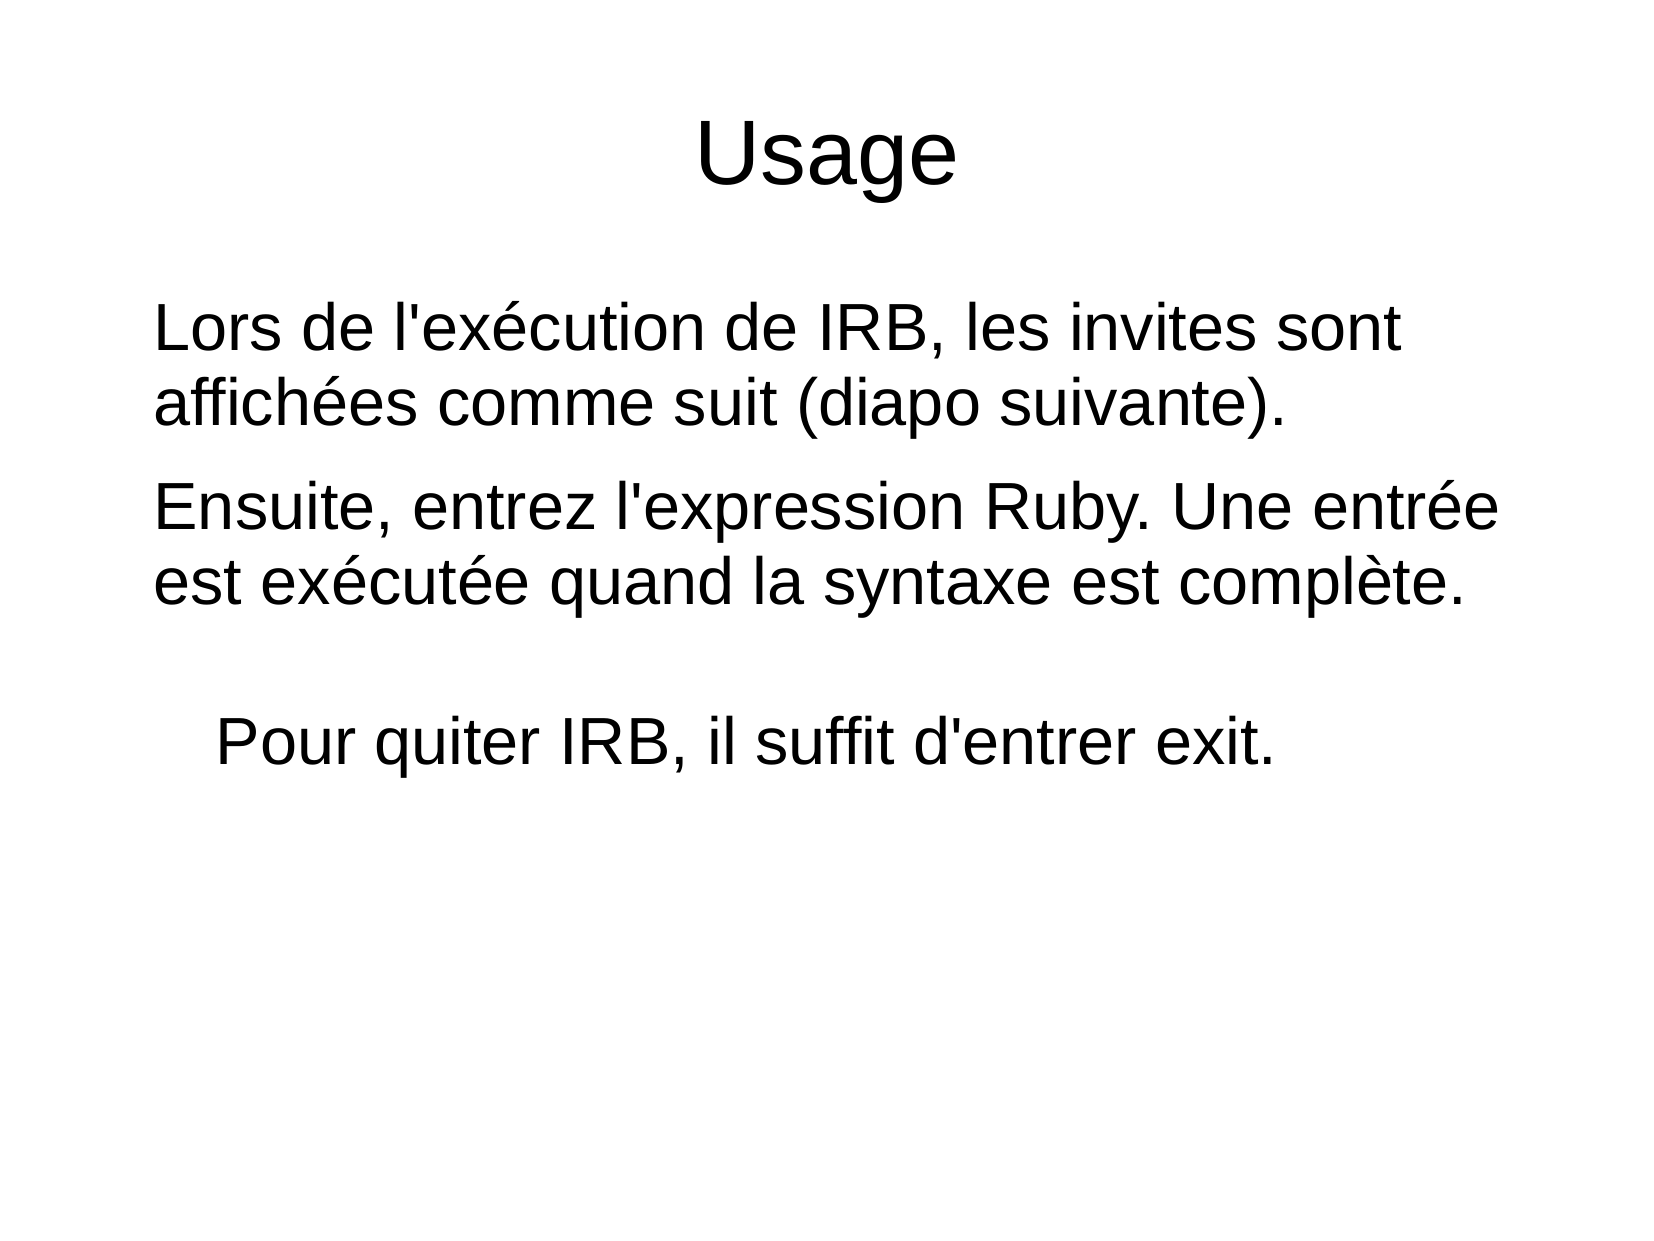

# Usage
Lors de l'exécution de IRB, les invites sont affichées comme suit (diapo suivante).
Ensuite, entrez l'expression Ruby. Une entrée est exécutée quand la syntaxe est complète.
Pour quiter IRB, il suffit d'entrer exit.